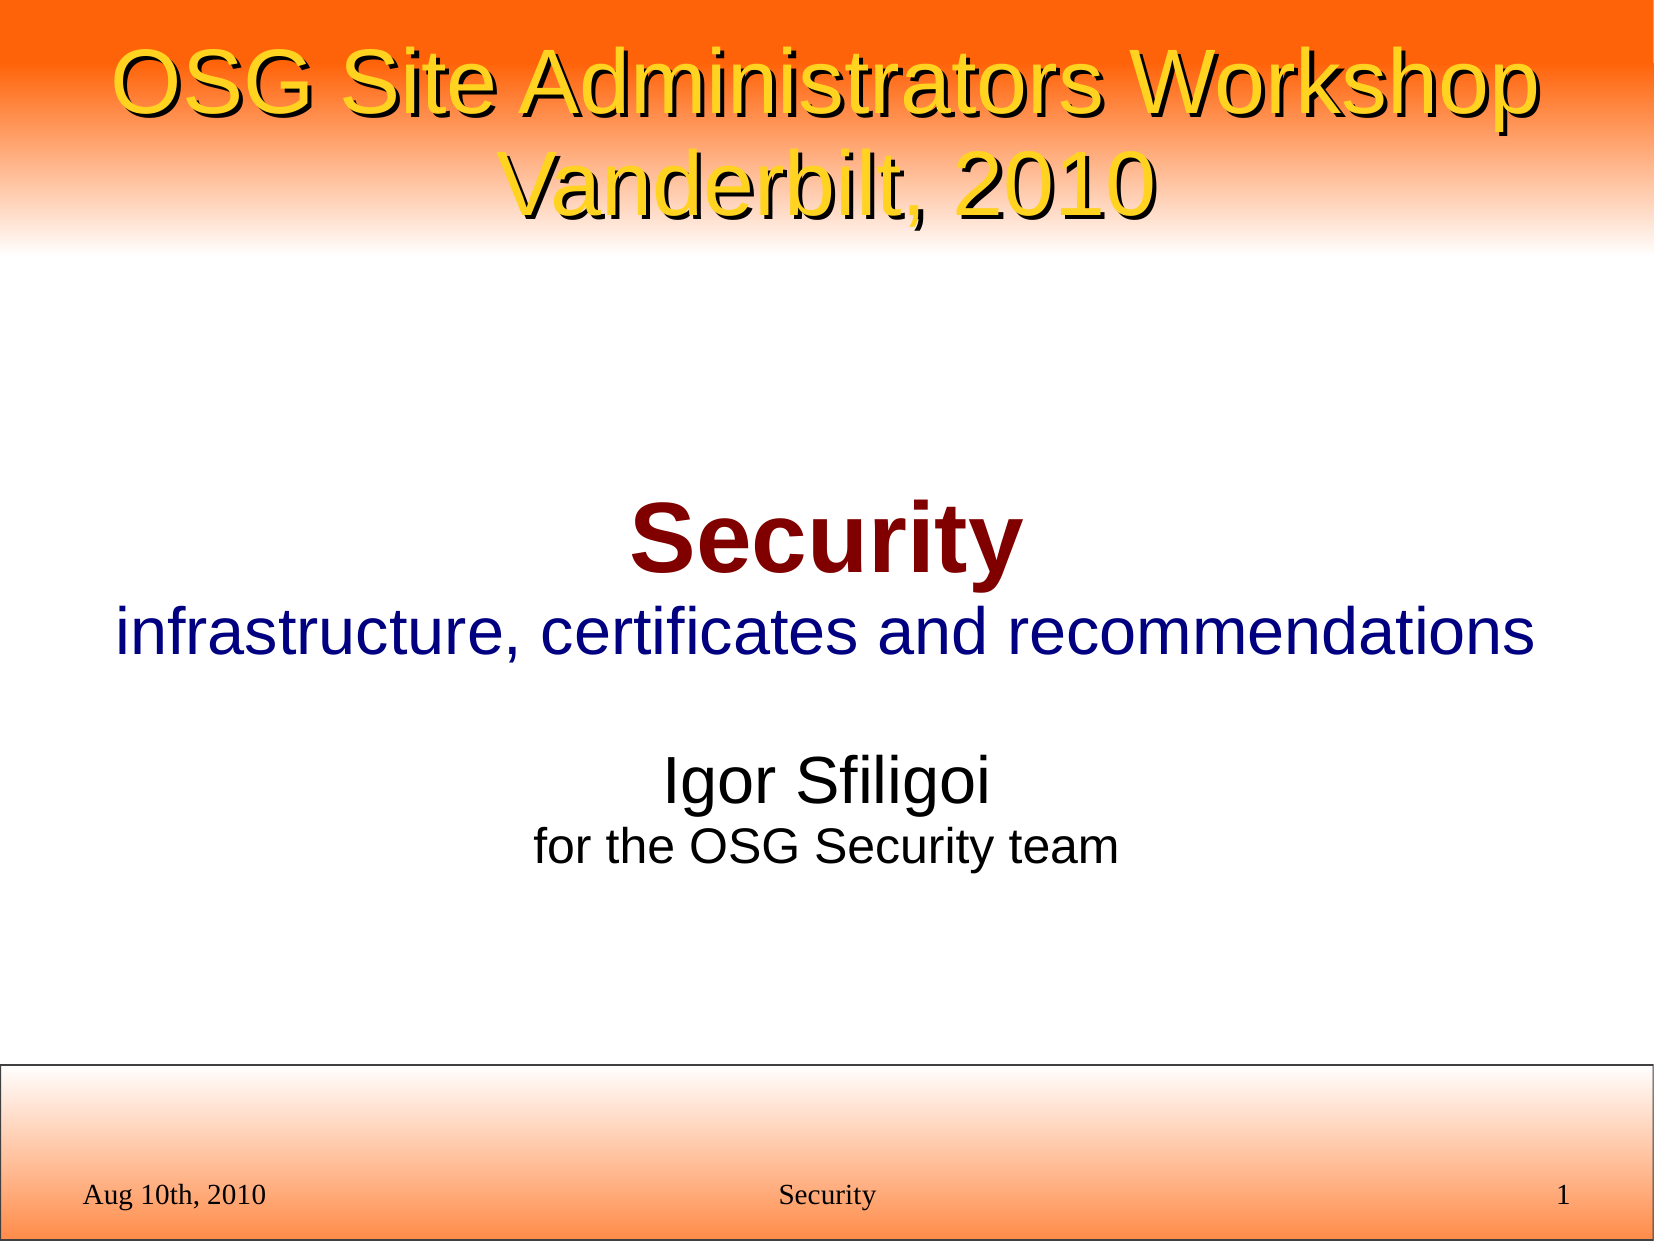

# OSG Site Administrators Workshop Vanderbilt, 2010
Security
infrastructure, certificates and recommendations
Igor Sfiligoi
for the OSG Security team
Aug 10th, 2010
Security
1